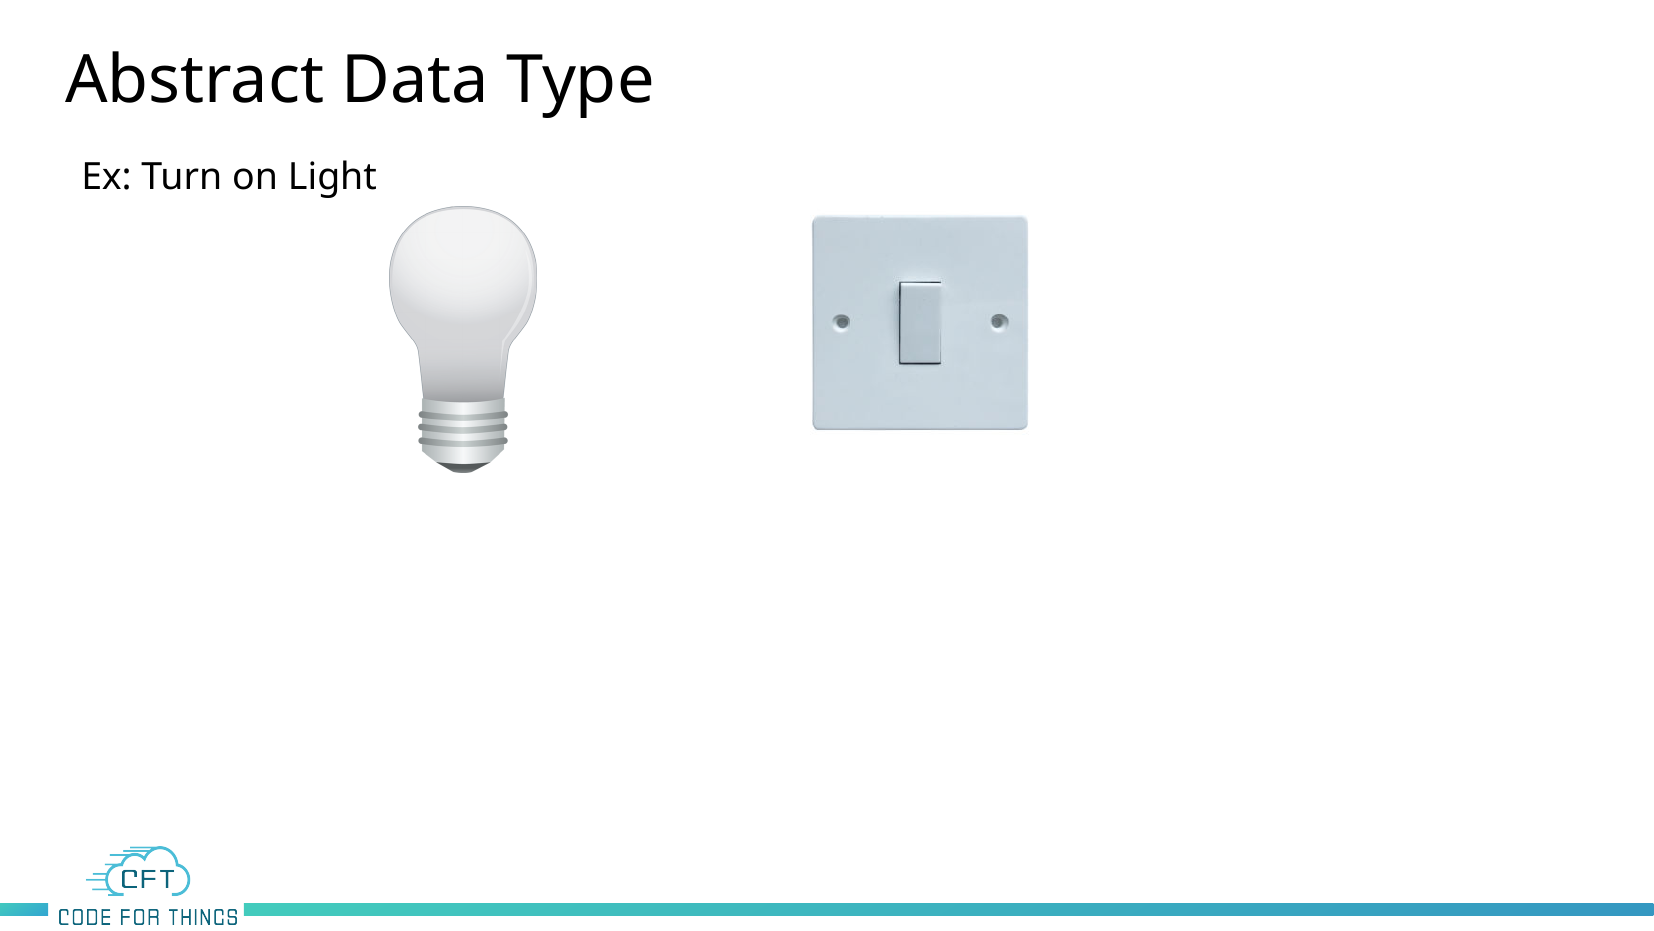

# Abstract Data Type
Ex: Turn on Light